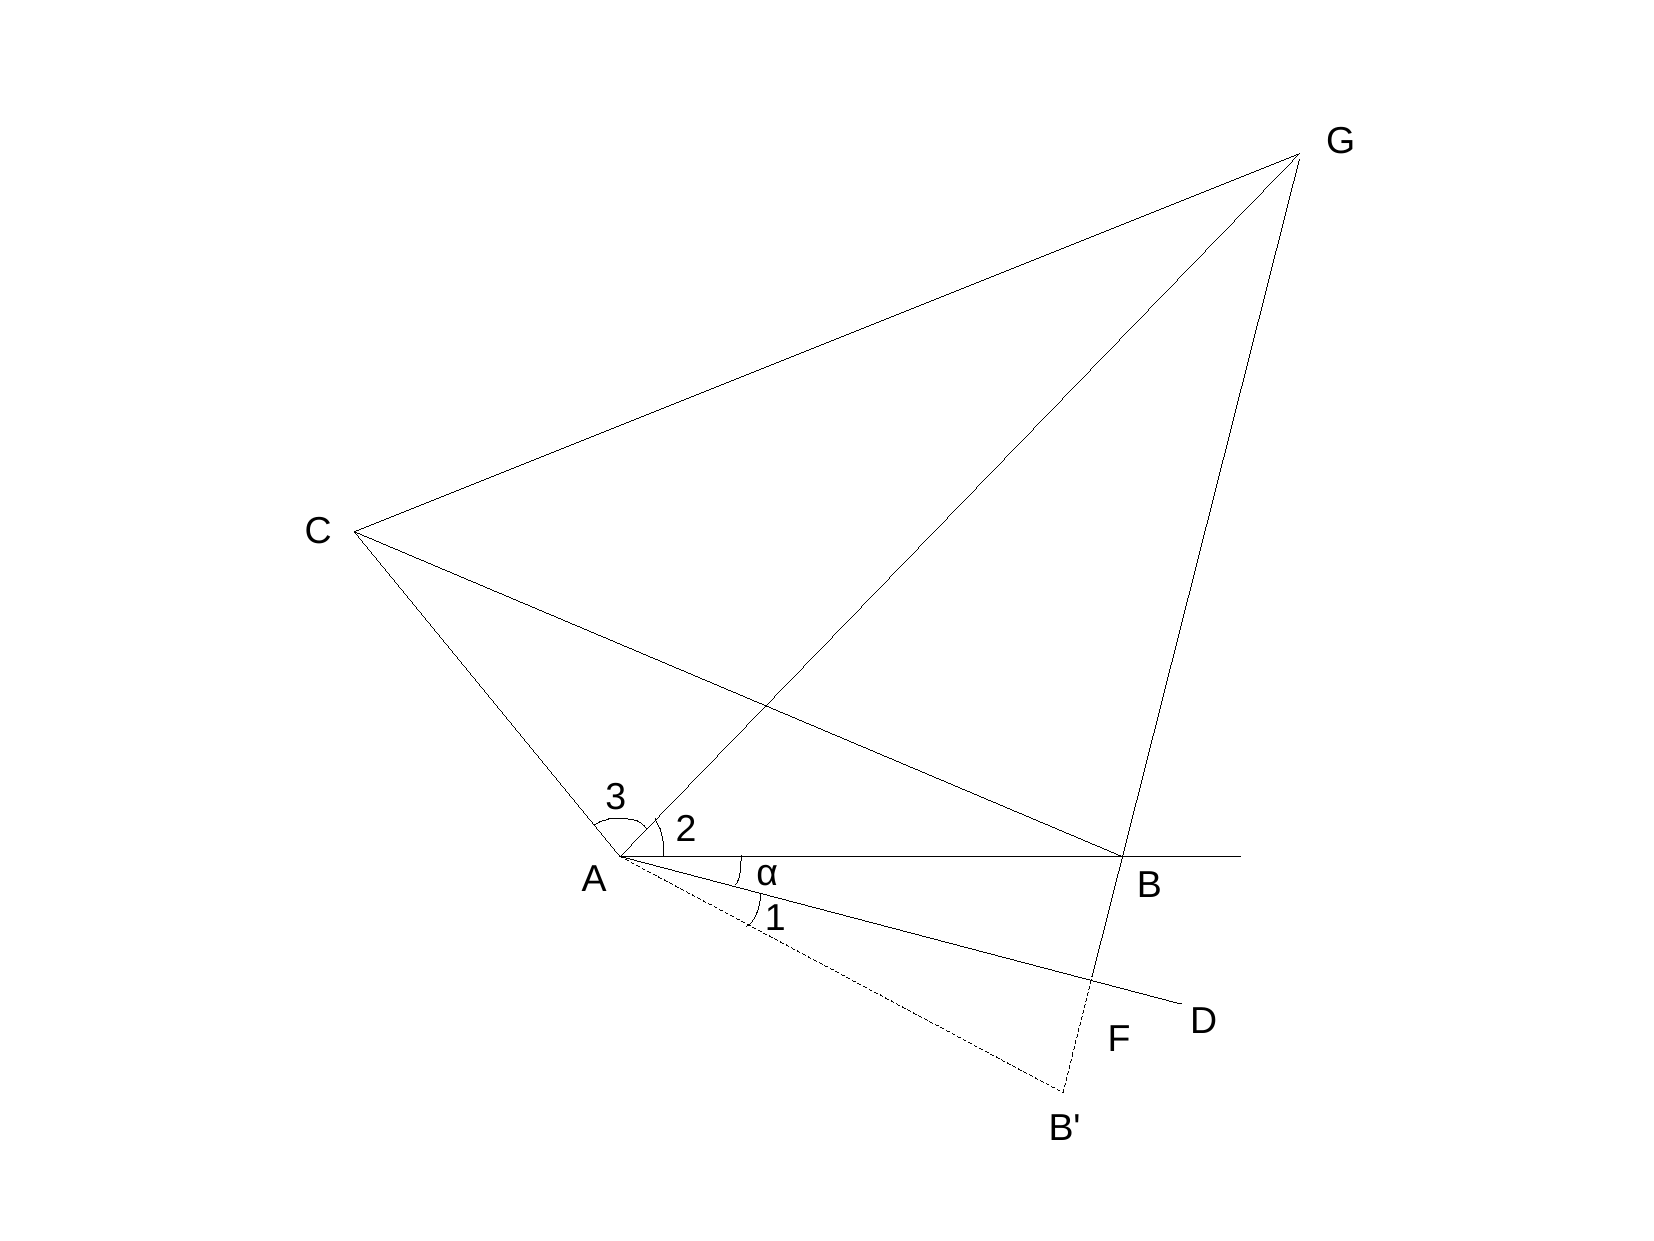

G
C
3
2
α
A
B
1
D
F
B'